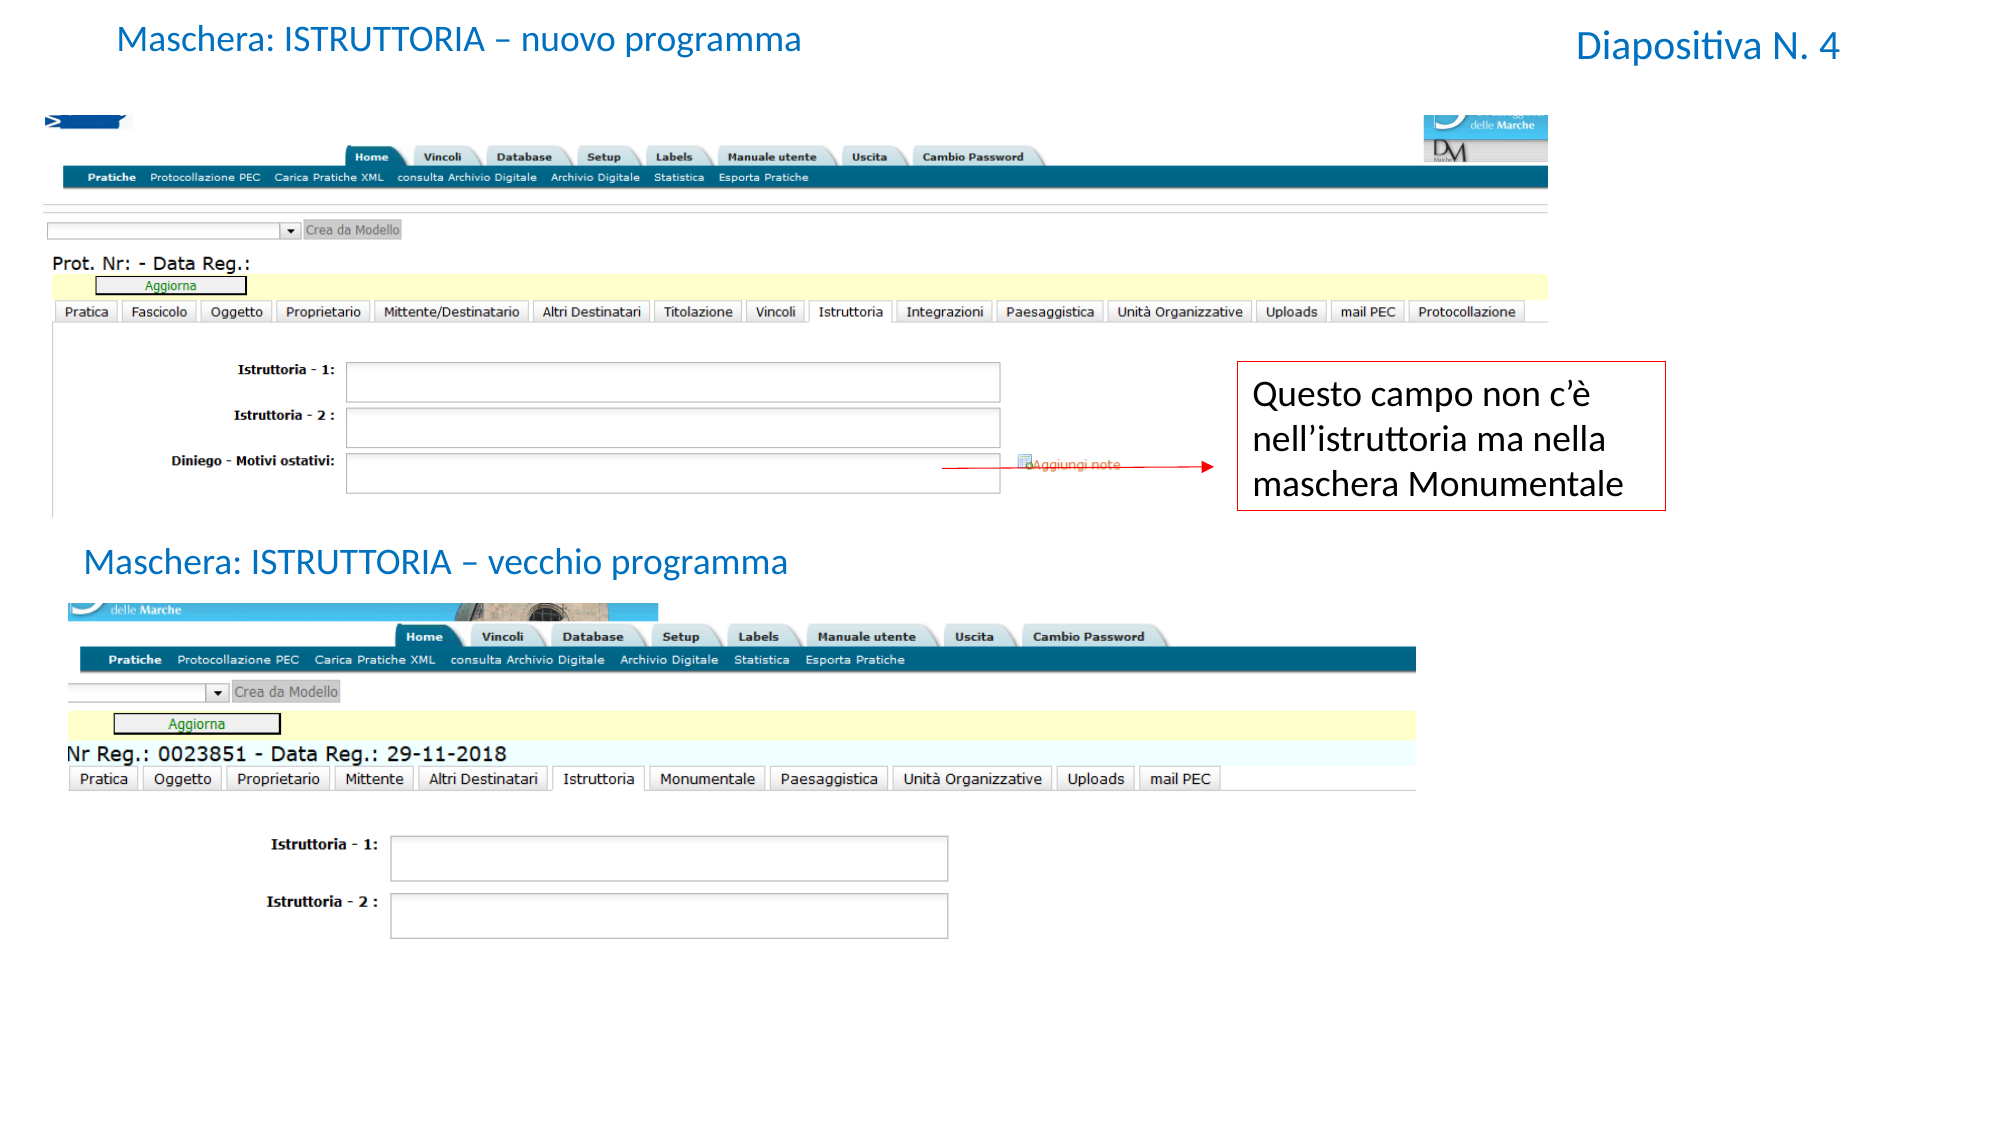

Maschera: ISTRUTTORIA – nuovo programma
Diapositiva N. 4
Questo campo non c’è nell’istruttoria ma nella maschera Monumentale
Maschera: ISTRUTTORIA – vecchio programma